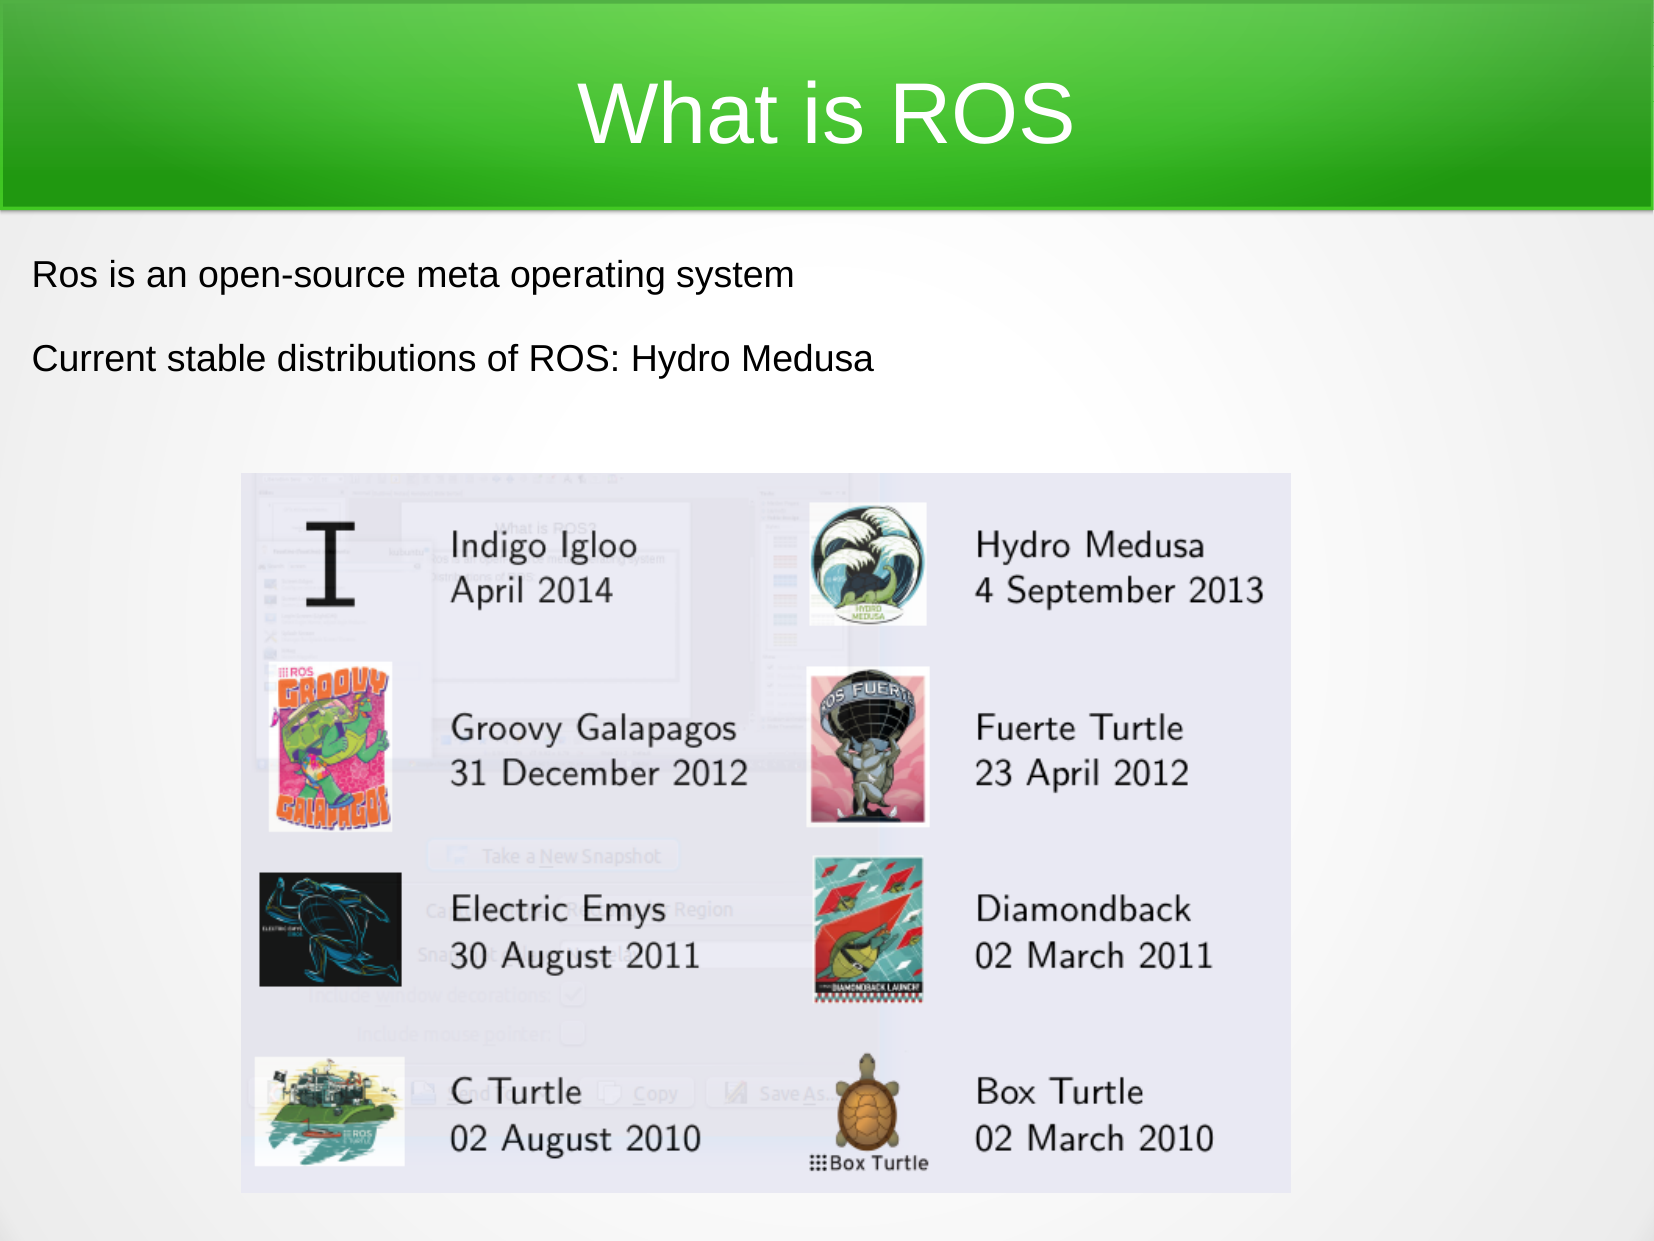

# What is ROS
Ros is an open-source meta operating system
Current stable distributions of ROS: Hydro Medusa